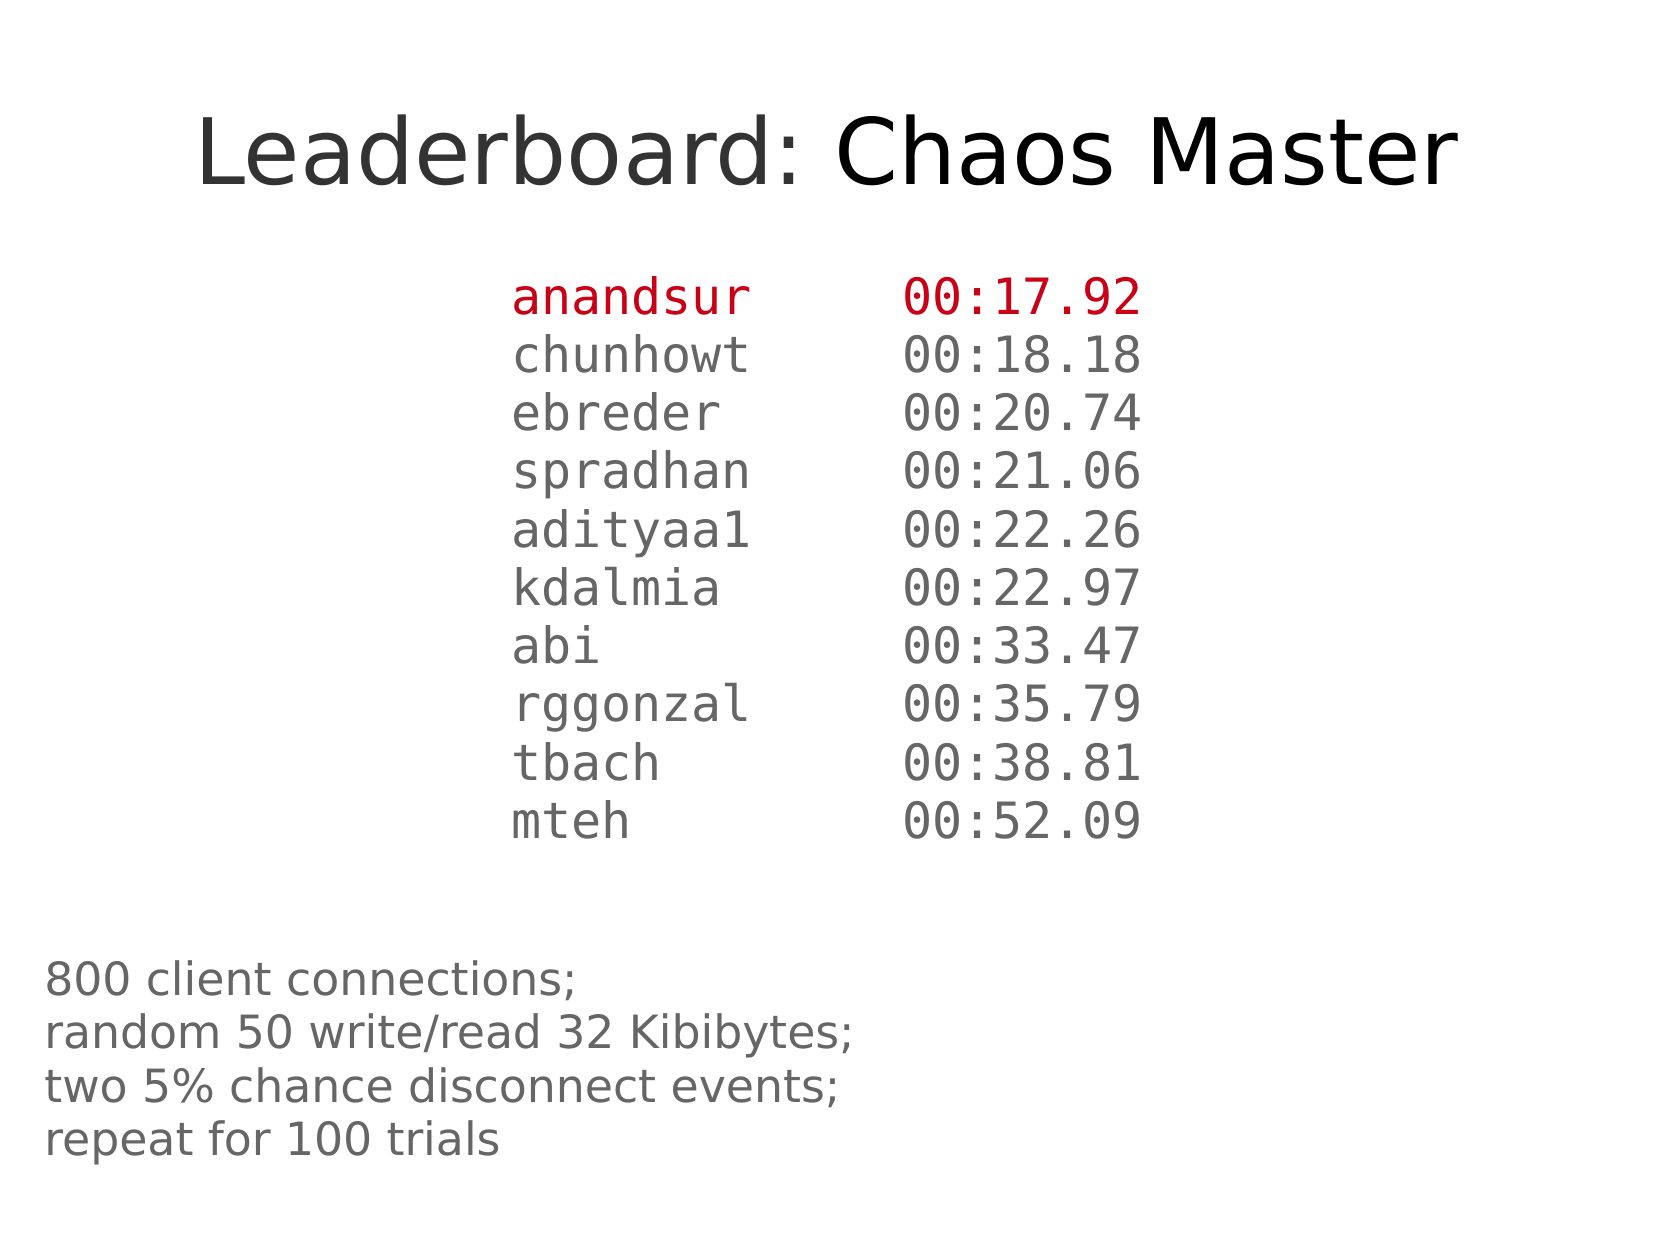

# Leaderboard: Chaos Master
anandsur 00:17.92
chunhowt 00:18.18
ebreder 00:20.74
spradhan 00:21.06
adityaa1 00:22.26
kdalmia 00:22.97
abi 00:33.47
rggonzal 00:35.79
tbach 00:38.81
mteh 00:52.09
800 client connections;
random 50 write/read 32 Kibibytes;
two 5% chance disconnect events;
repeat for 100 trials